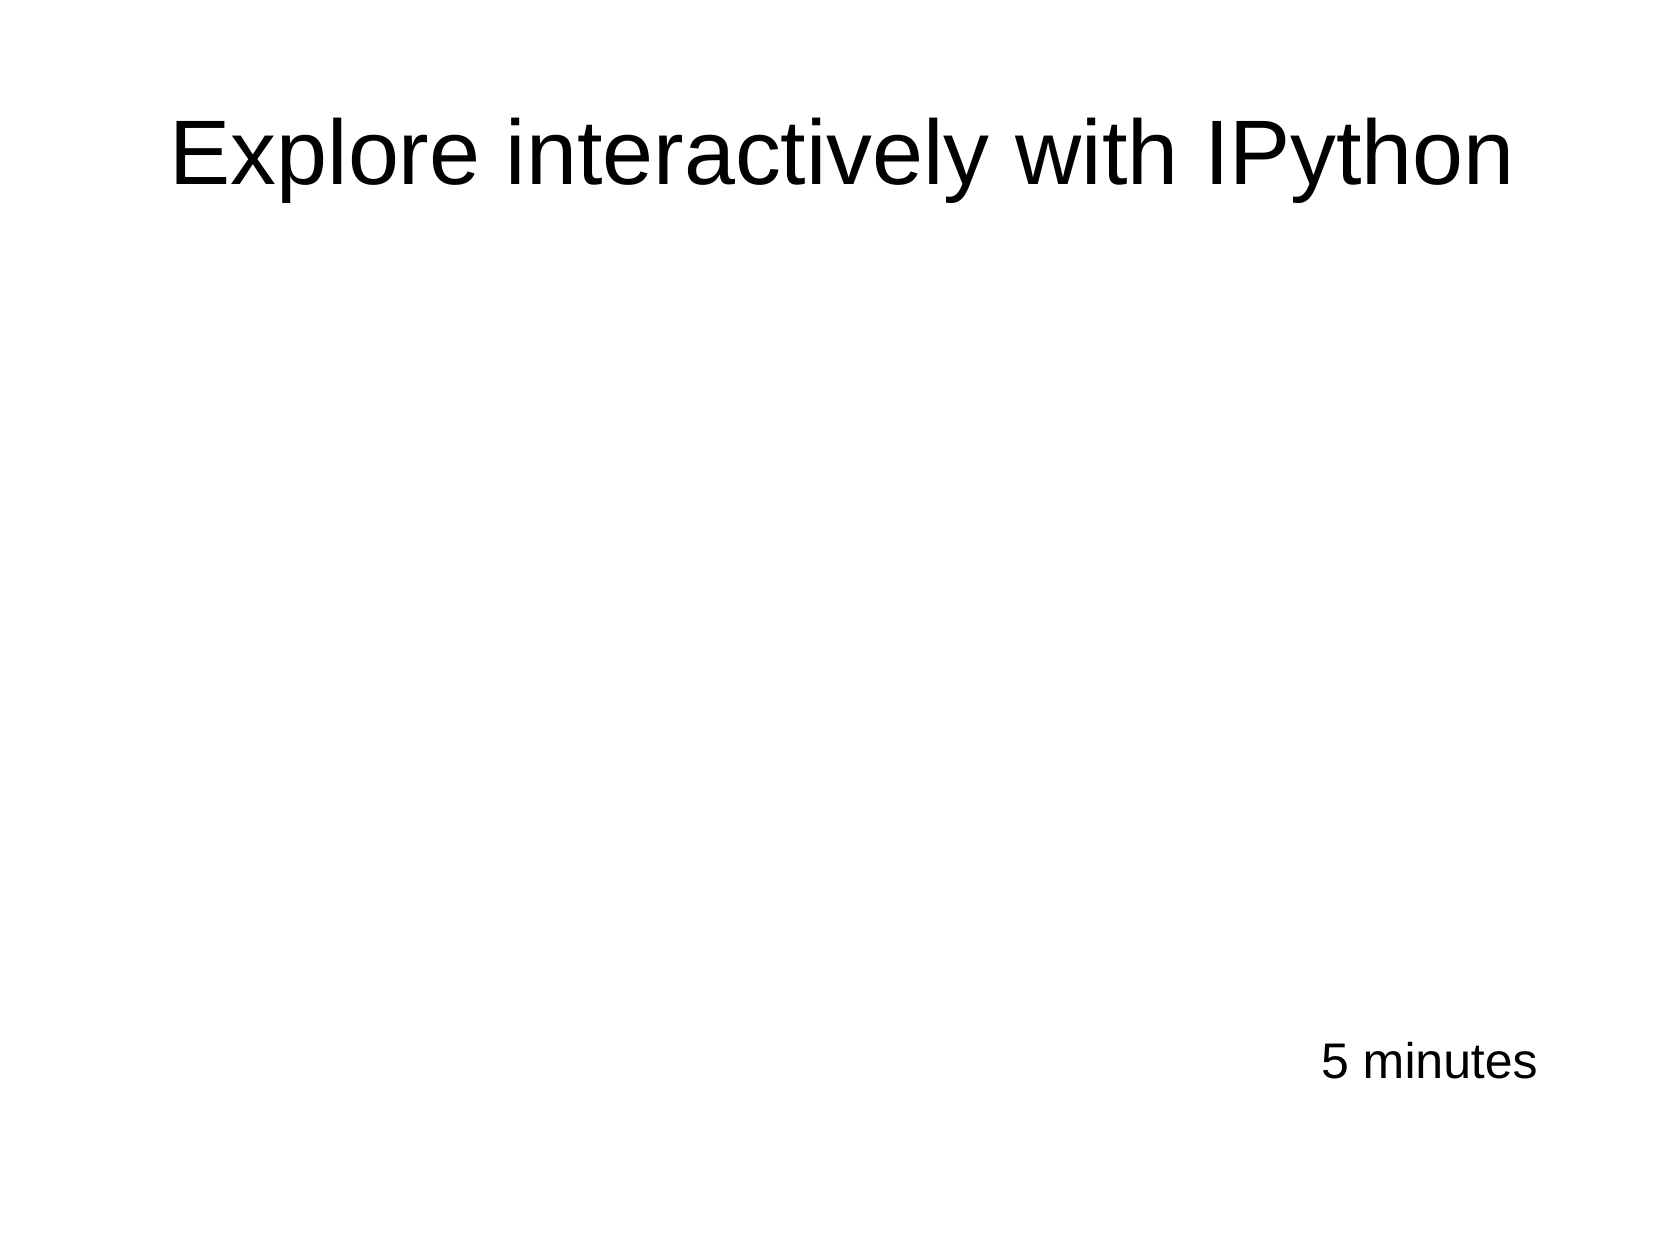

# Explore interactively with IPython
5 minutes